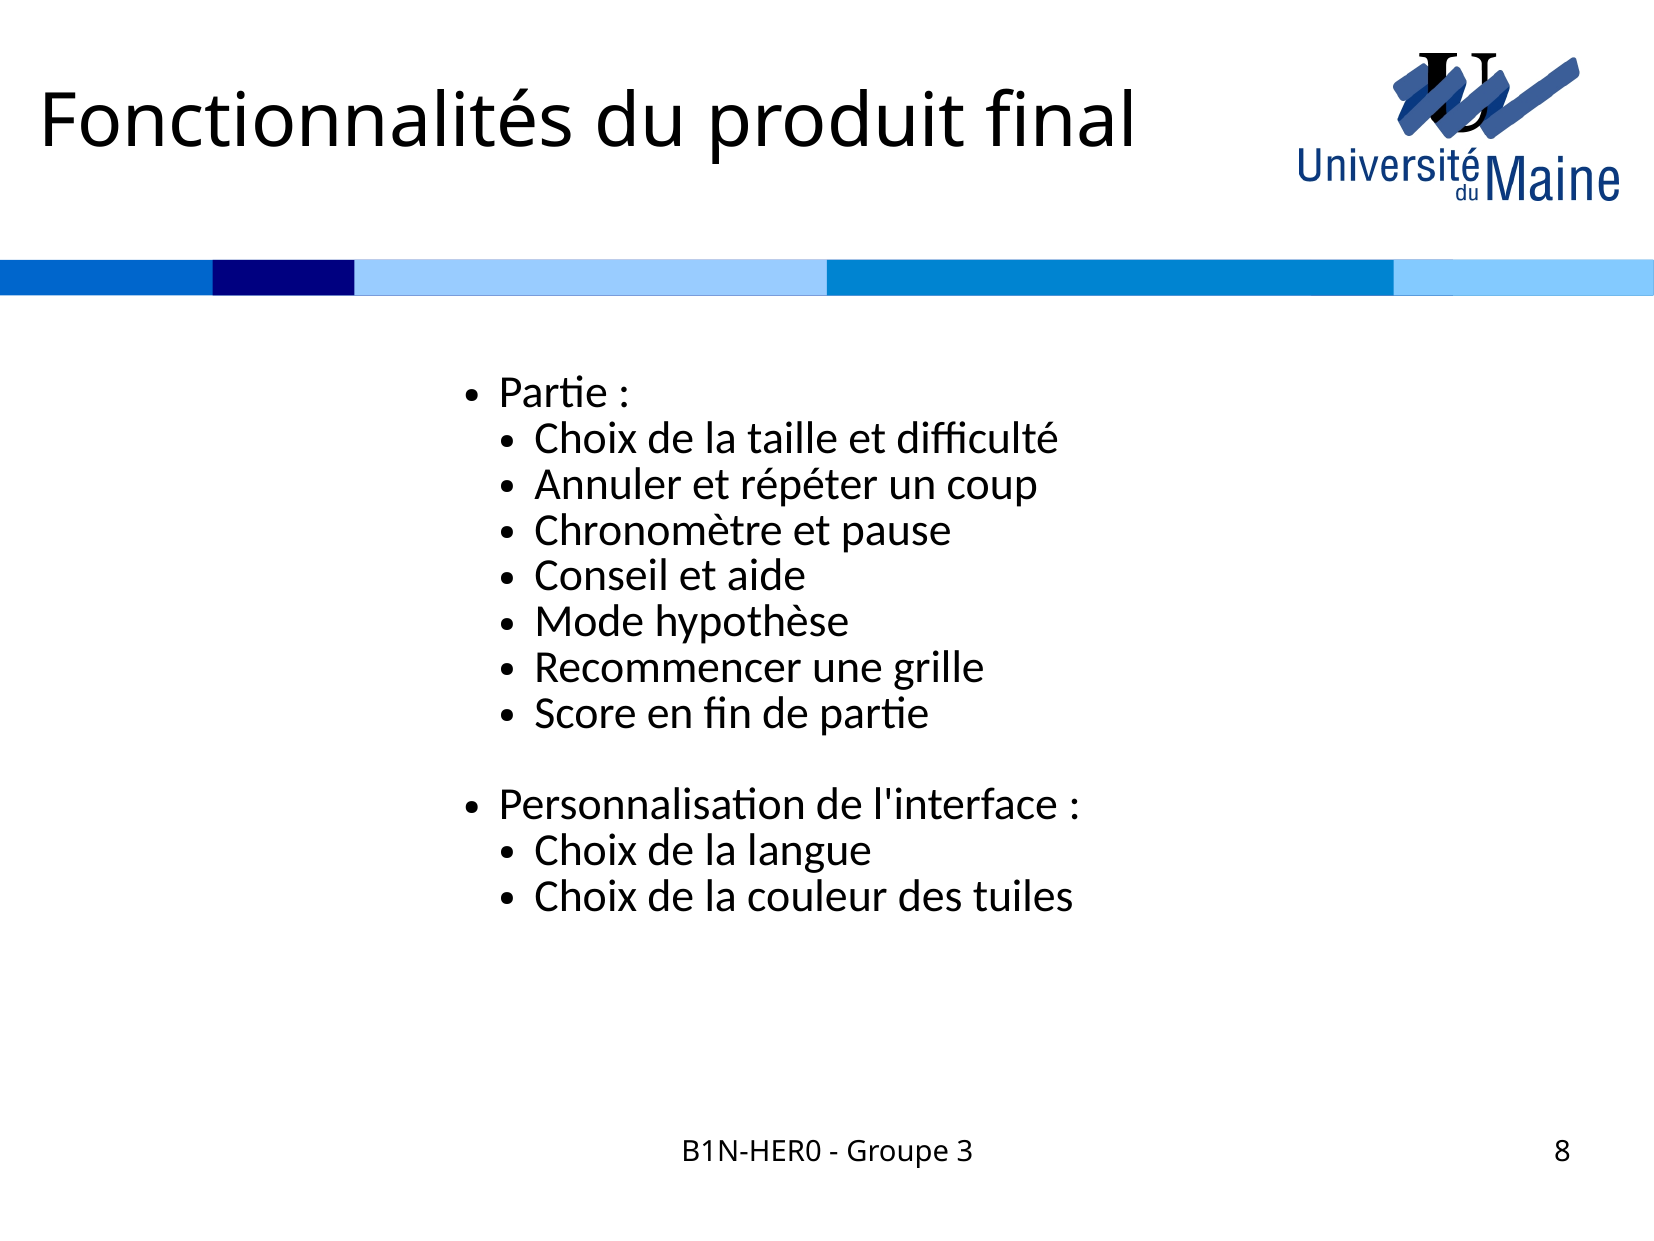

Fonctionnalités du produit final
Partie :
Choix de la taille et difficulté
Annuler et répéter un coup
Chronomètre et pause
Conseil et aide
Mode hypothèse
Recommencer une grille
Score en fin de partie
Personnalisation de l'interface :
Choix de la langue
Choix de la couleur des tuiles
B1N-HER0 - Groupe 3
8